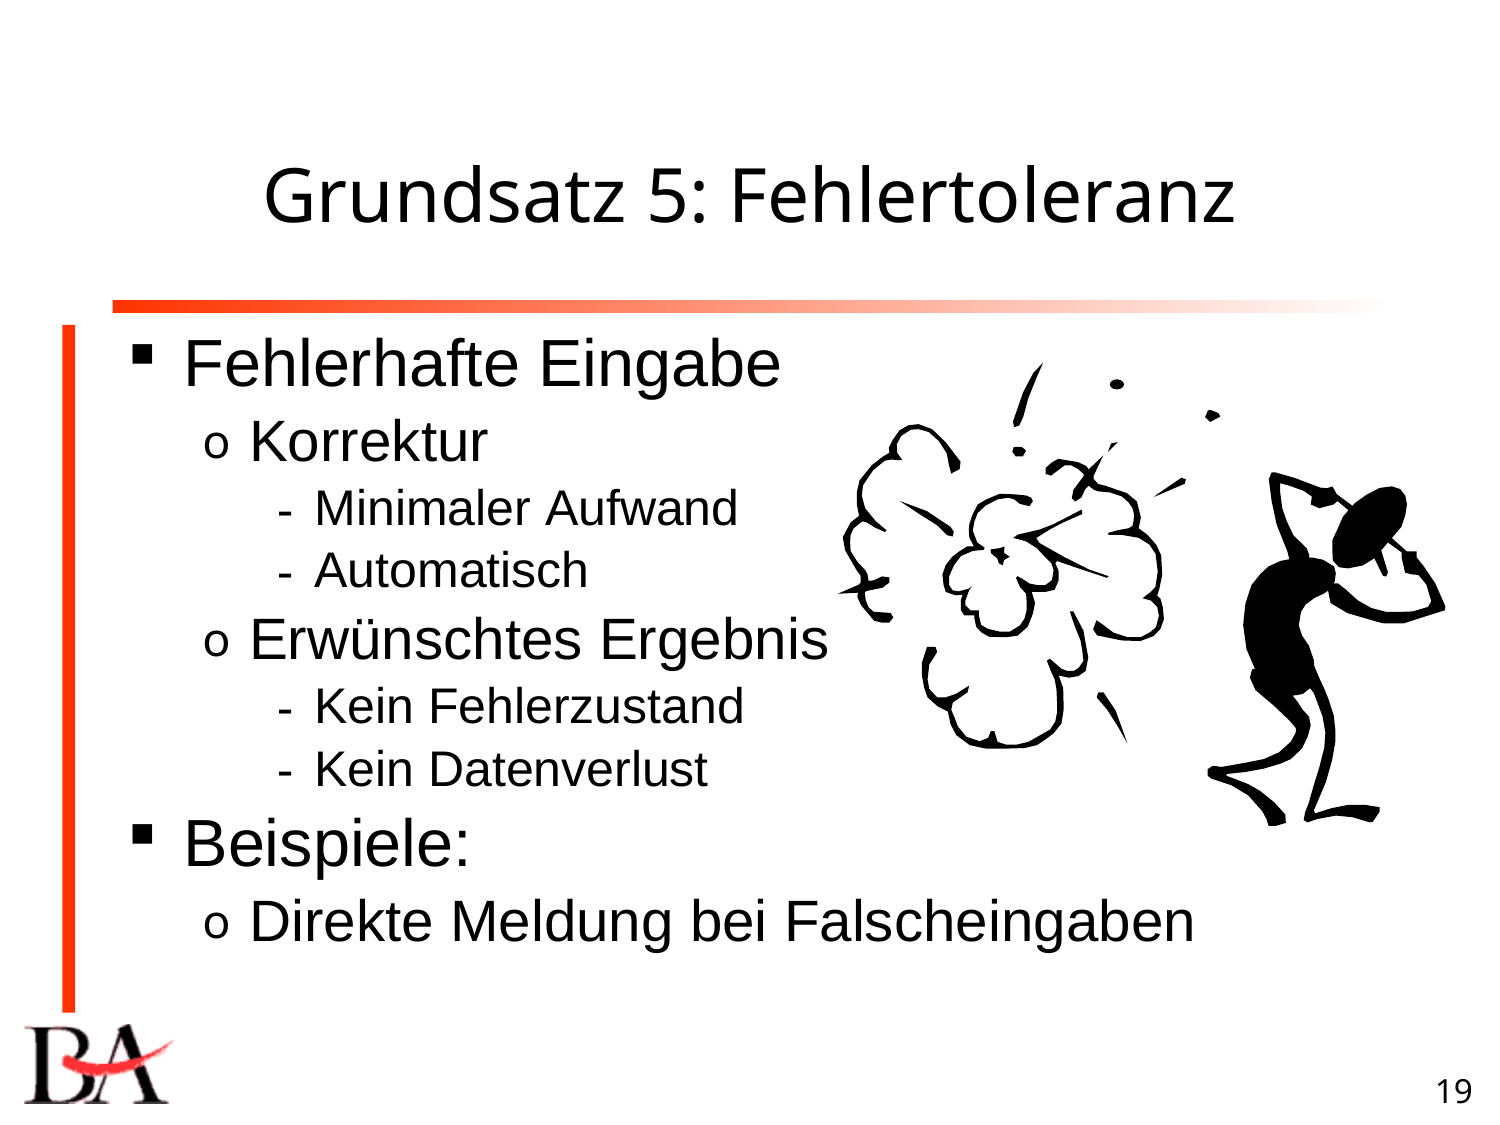

# Grundsatz 5: Fehlertoleranz
Fehlerhafte Eingabe
Korrektur
Minimaler Aufwand
Automatisch
Erwünschtes Ergebnis
Kein Fehlerzustand
Kein Datenverlust
Beispiele:
Direkte Meldung bei Falscheingaben